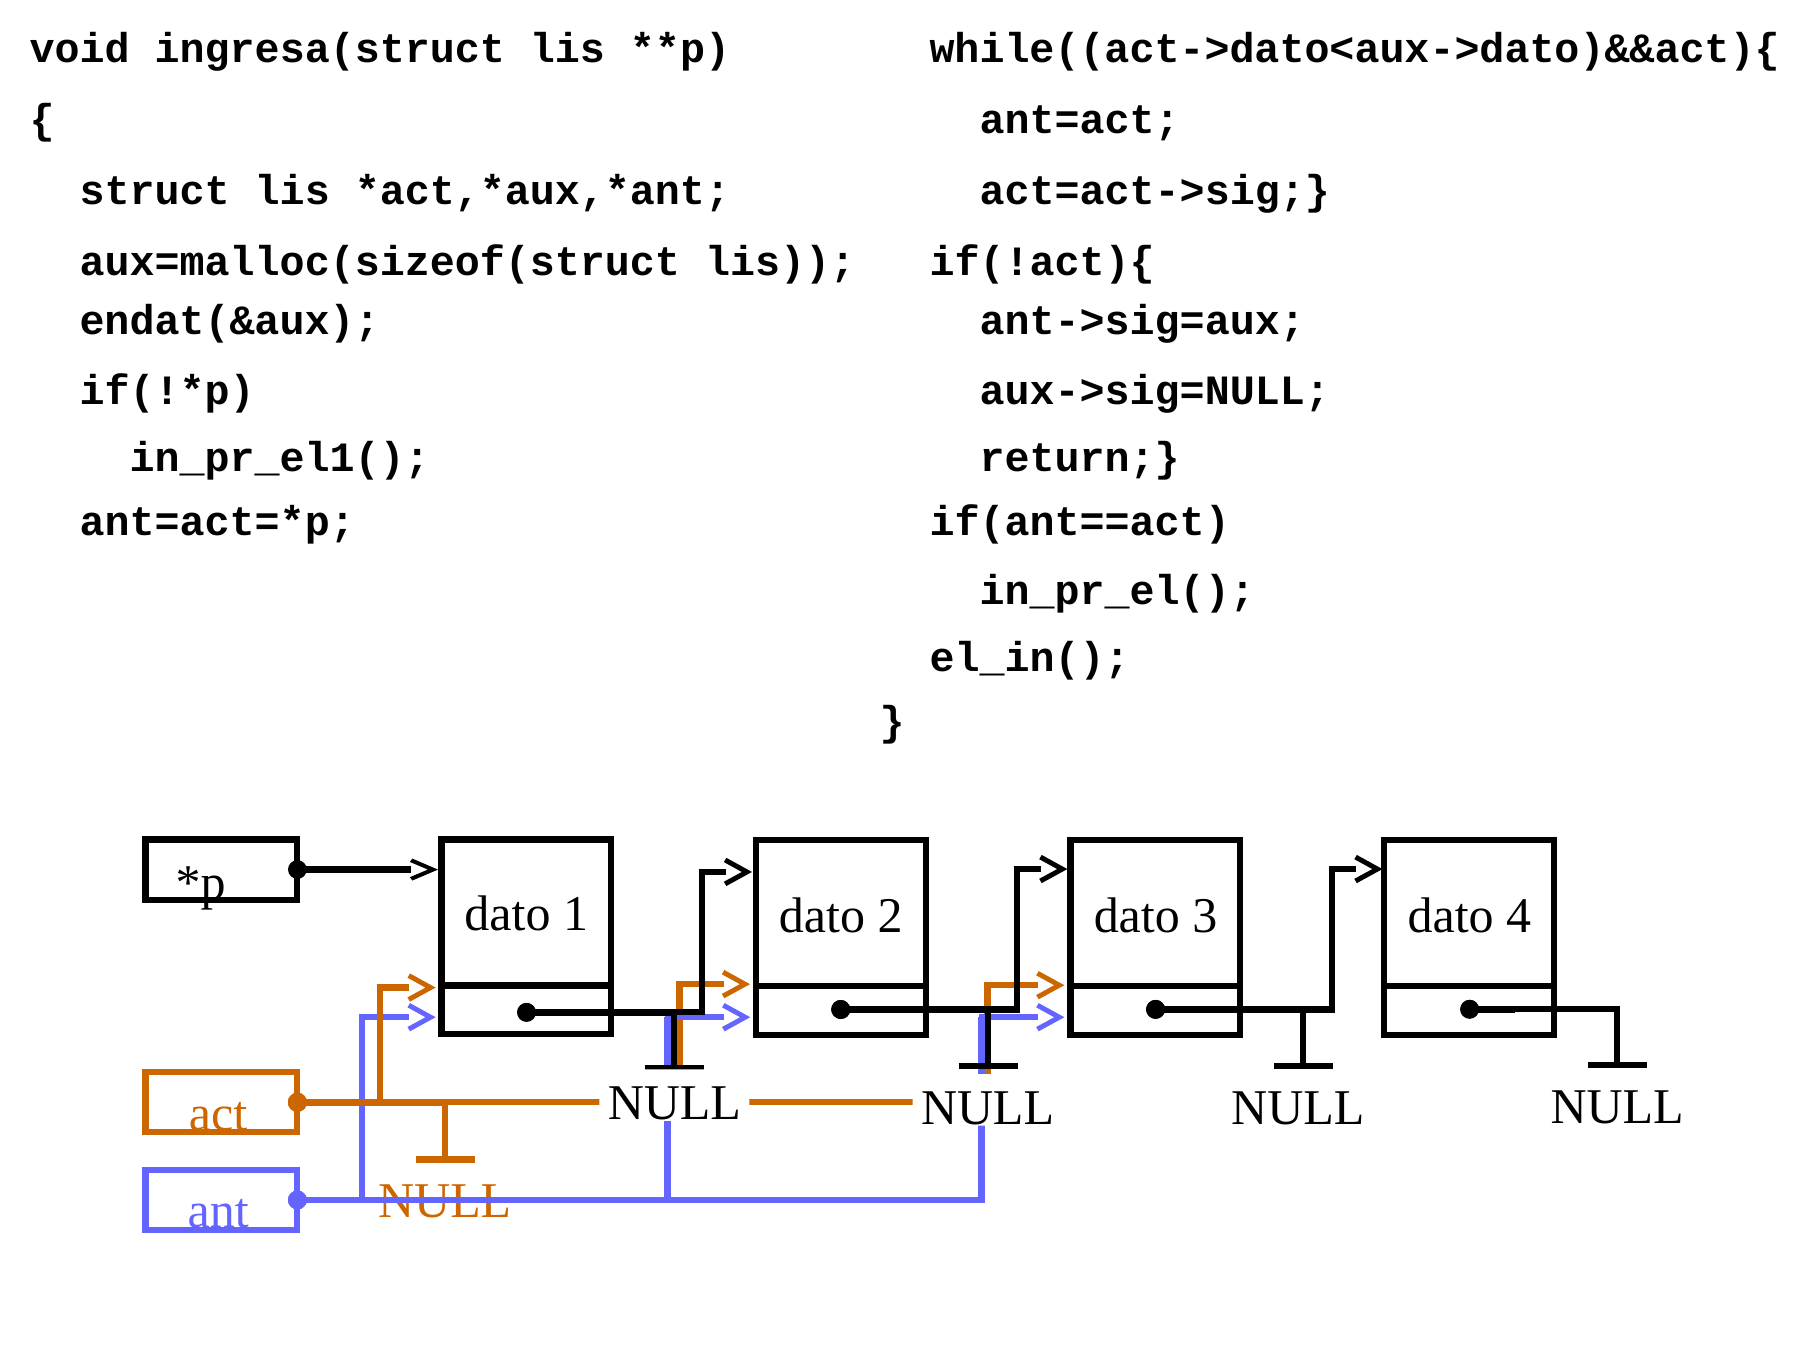

void ingresa(struct lis **p)
 while((act->dato<aux->dato)&&act){
 ant=act;
{
 struct lis *act,*aux,*ant;
 act=act->sig;}
 aux=malloc(sizeof(struct lis));
 if(!act){
 endat(&aux);
 ant->sig=aux;
 aux->sig=NULL;
 if(!*p)
 in_pr_el1();
 return;}
 ant=act=*p;
 if(ant==act)
 in_pr_el();
 el_in();
}
*p
dato 1
dato 2
dato 3
dato 4
NULL
NULL
NULL
NULL
act
ant
NULL